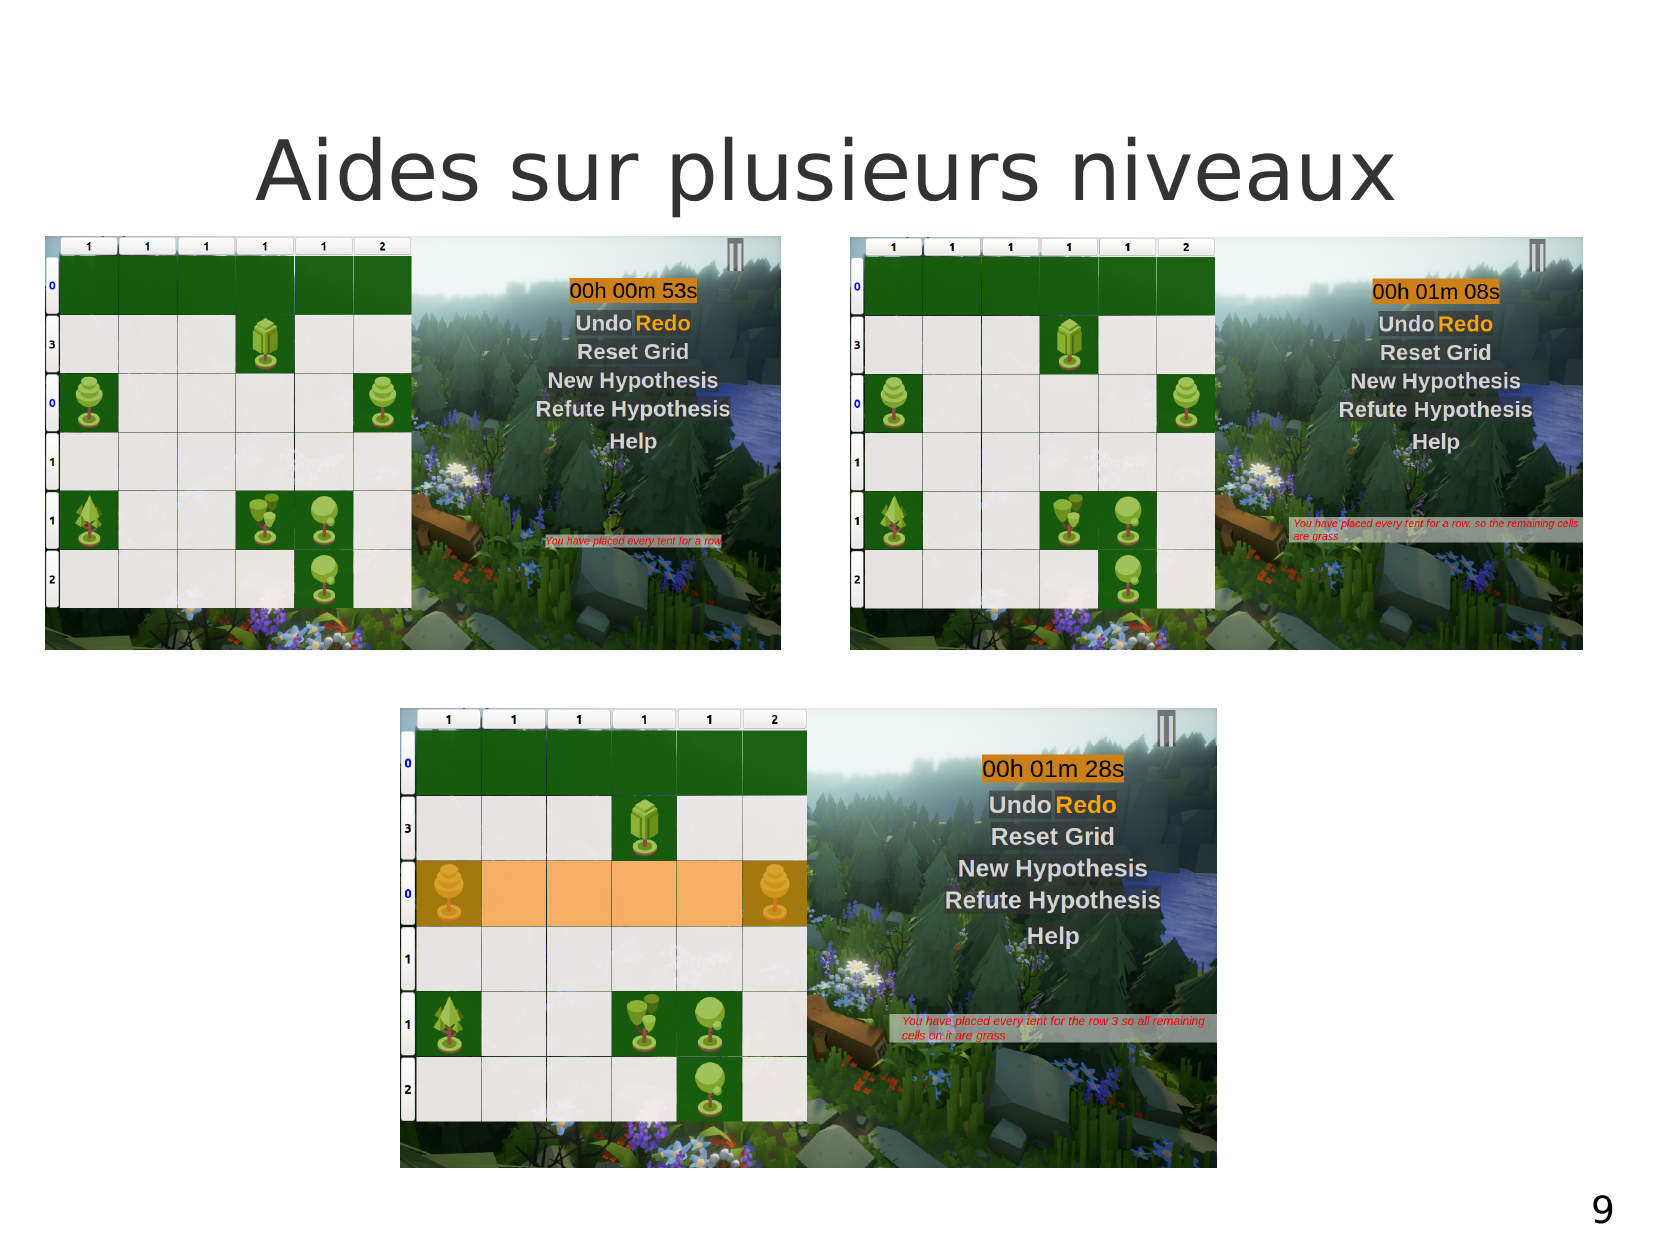

# Aides sur plusieurs niveaux
9
9